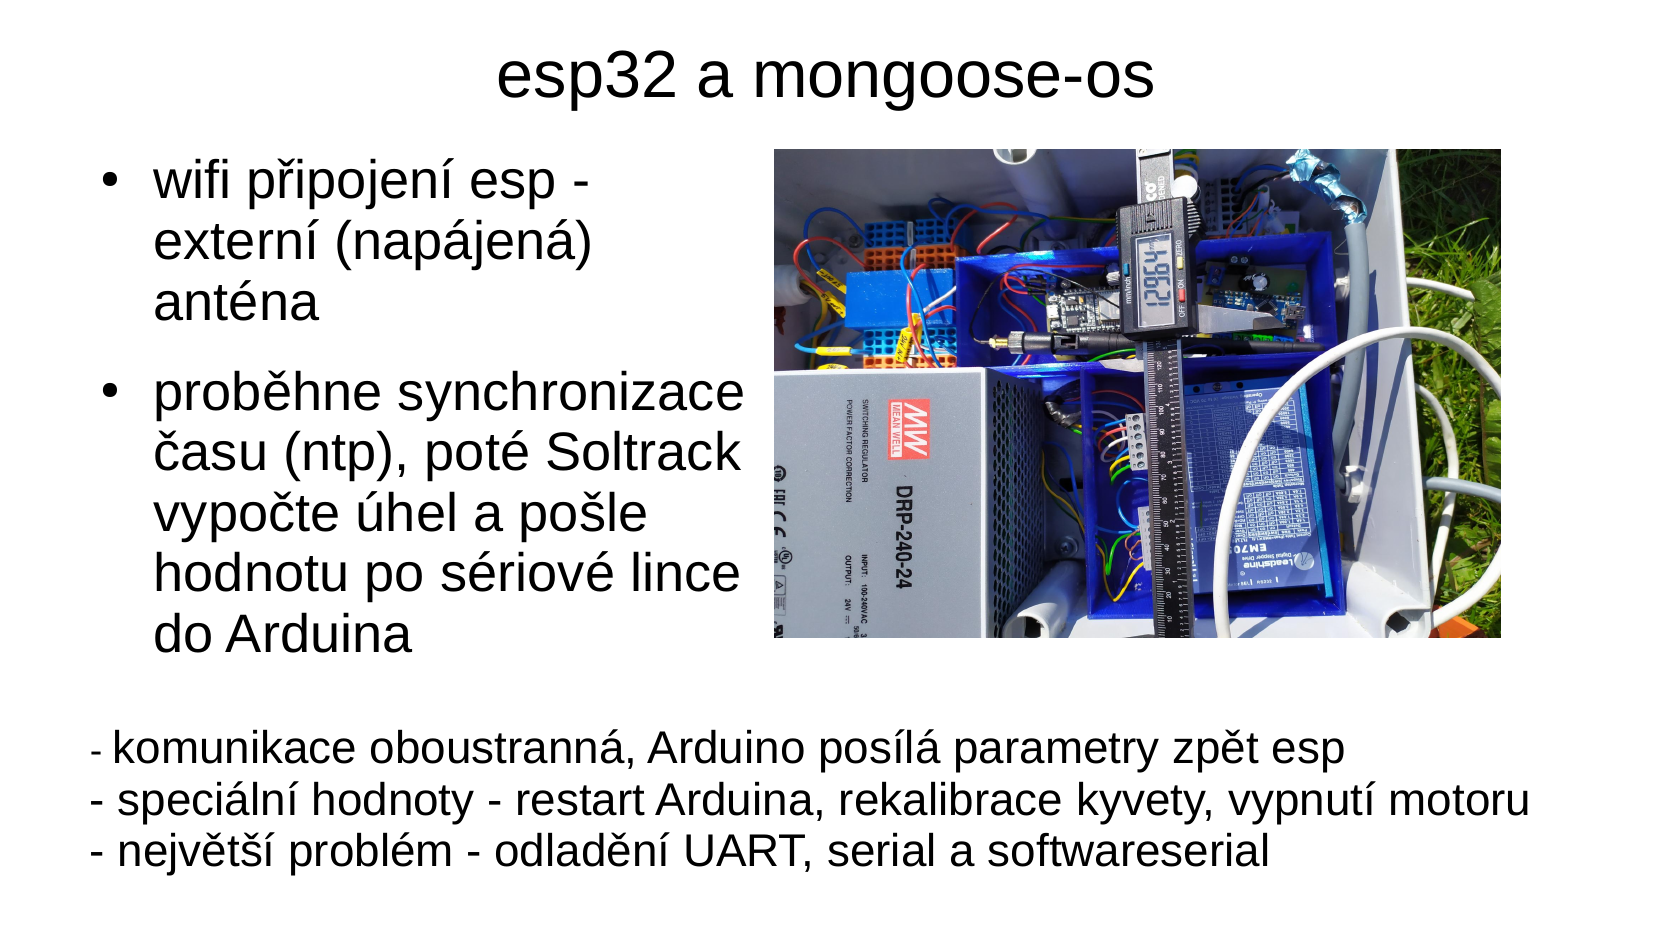

# esp32 a mongoose-os
wifi připojení esp - externí (napájená) anténa
proběhne synchronizace času (ntp), poté Soltrack vypočte úhel a pošle hodnotu po sériové lince do Arduina
- komunikace oboustranná, Arduino posílá parametry zpět esp
- speciální hodnoty - restart Arduina, rekalibrace kyvety, vypnutí motoru
- největší problém - odladění UART, serial a softwareserial